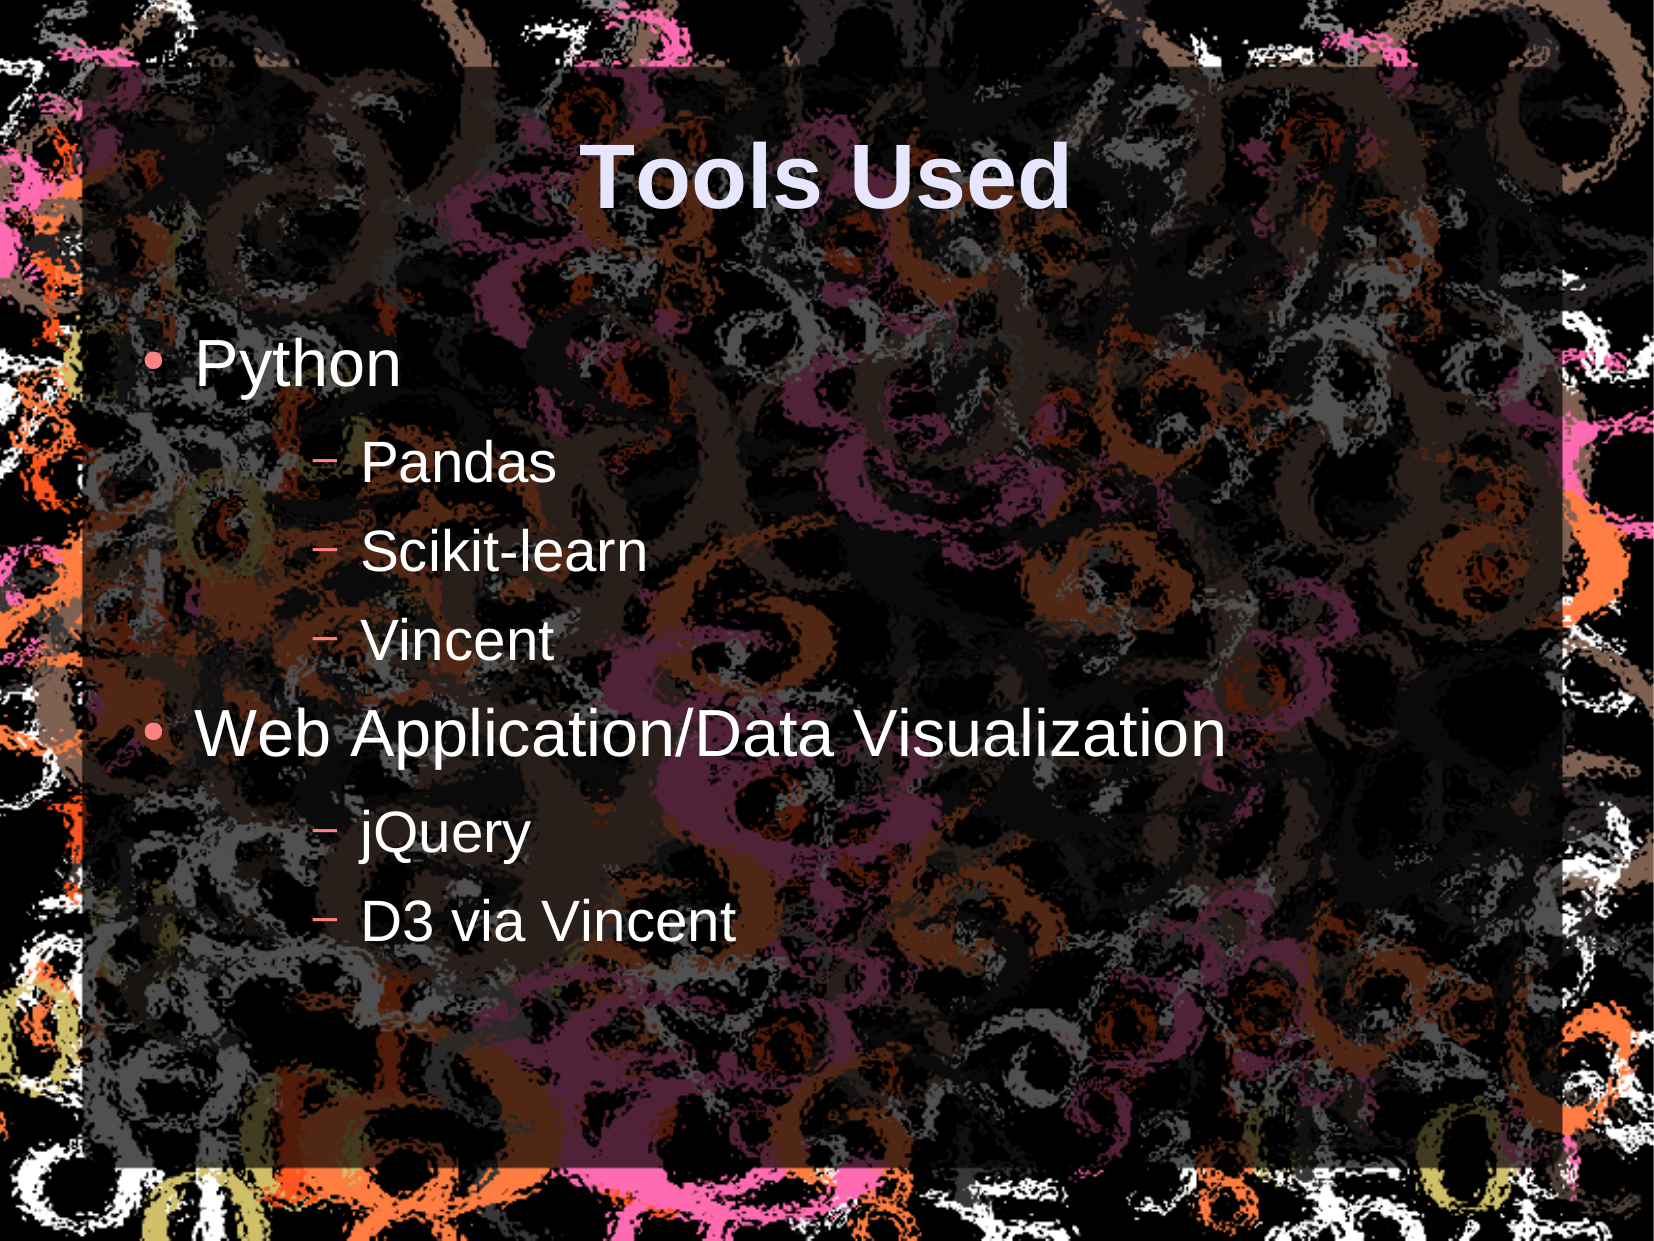

# Tools Used
Python
Pandas
Scikit-learn
Vincent
Web Application/Data Visualization
jQuery
D3 via Vincent